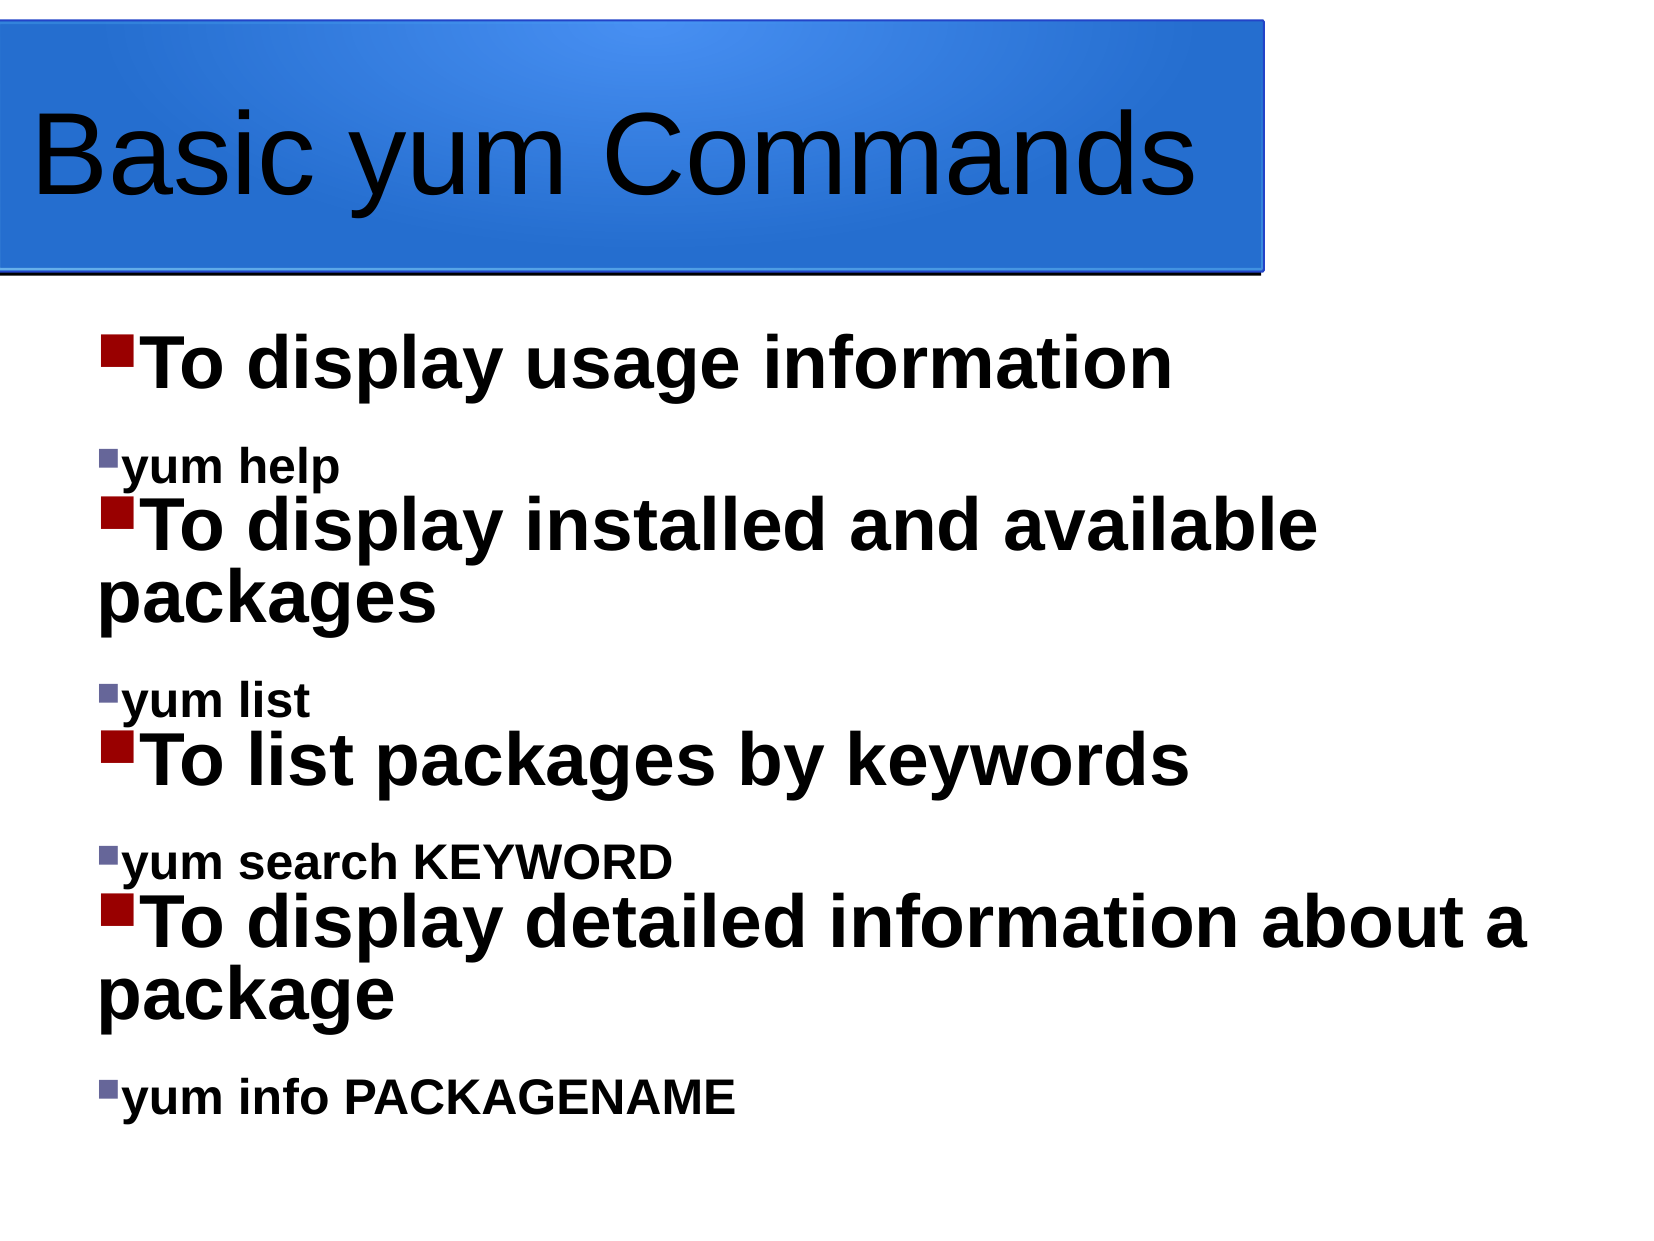

# Basic yum Commands
To display usage information
yum help
To display installed and available packages
yum list
To list packages by keywords
yum search KEYWORD
To display detailed information about a package
yum info PACKAGENAME